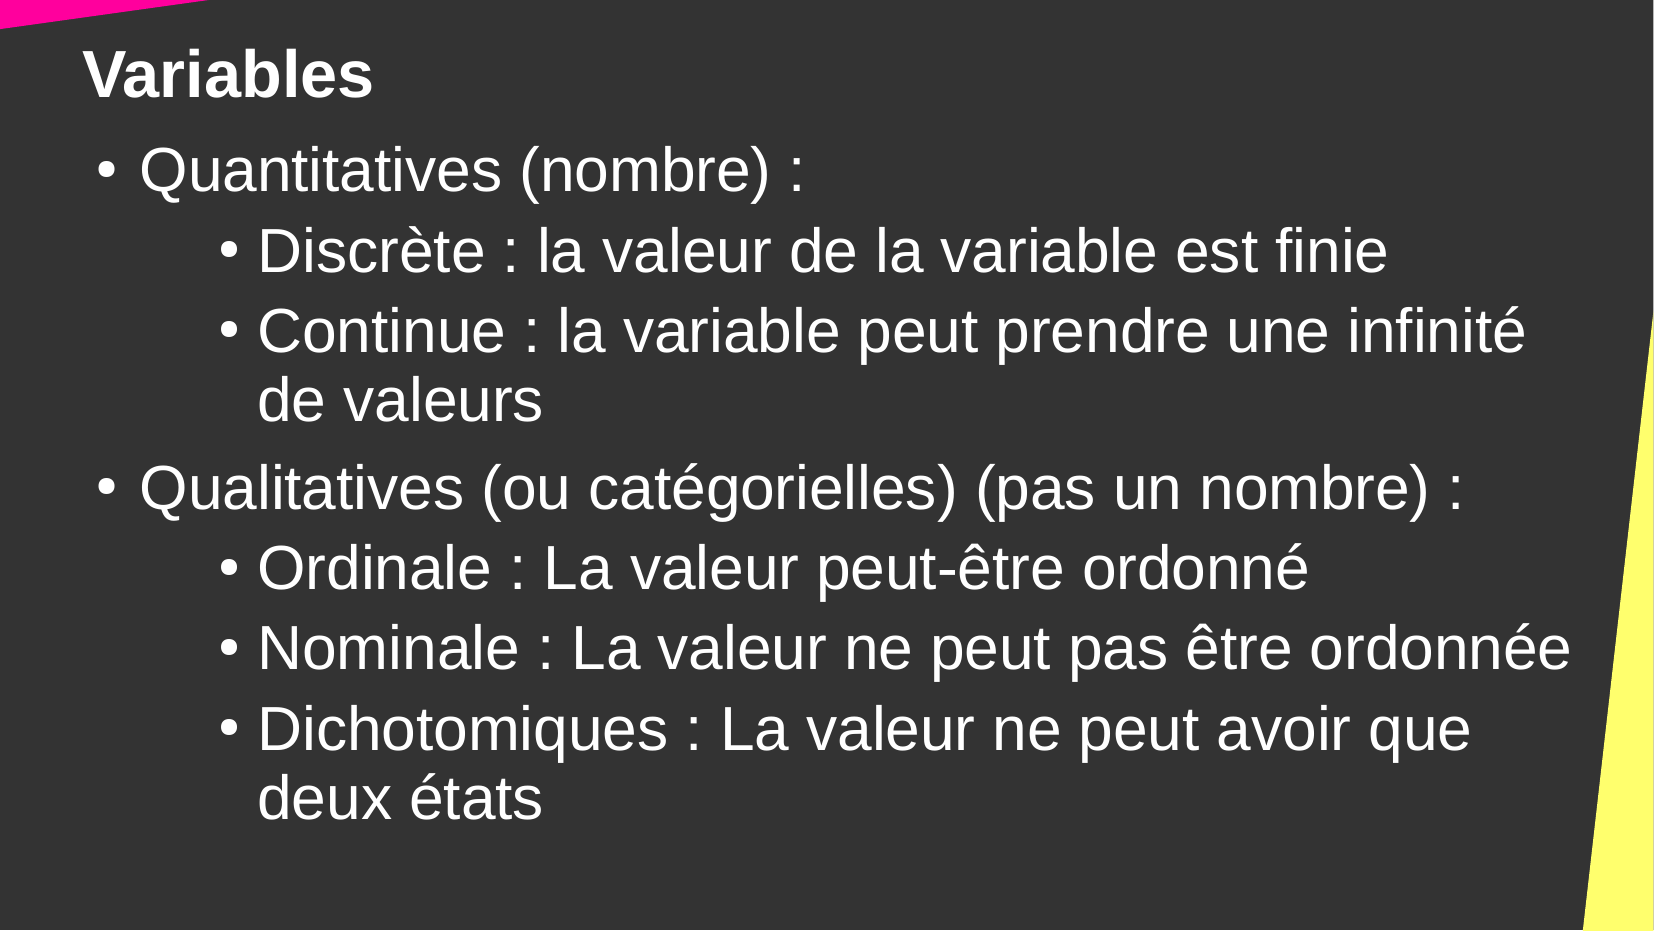

# Variables
Quantitatives (nombre) :
Discrète : la valeur de la variable est finie
Continue : la variable peut prendre une infinité de valeurs
Qualitatives (ou catégorielles) (pas un nombre) :
Ordinale : La valeur peut-être ordonné
Nominale : La valeur ne peut pas être ordonnée
Dichotomiques : La valeur ne peut avoir que deux états